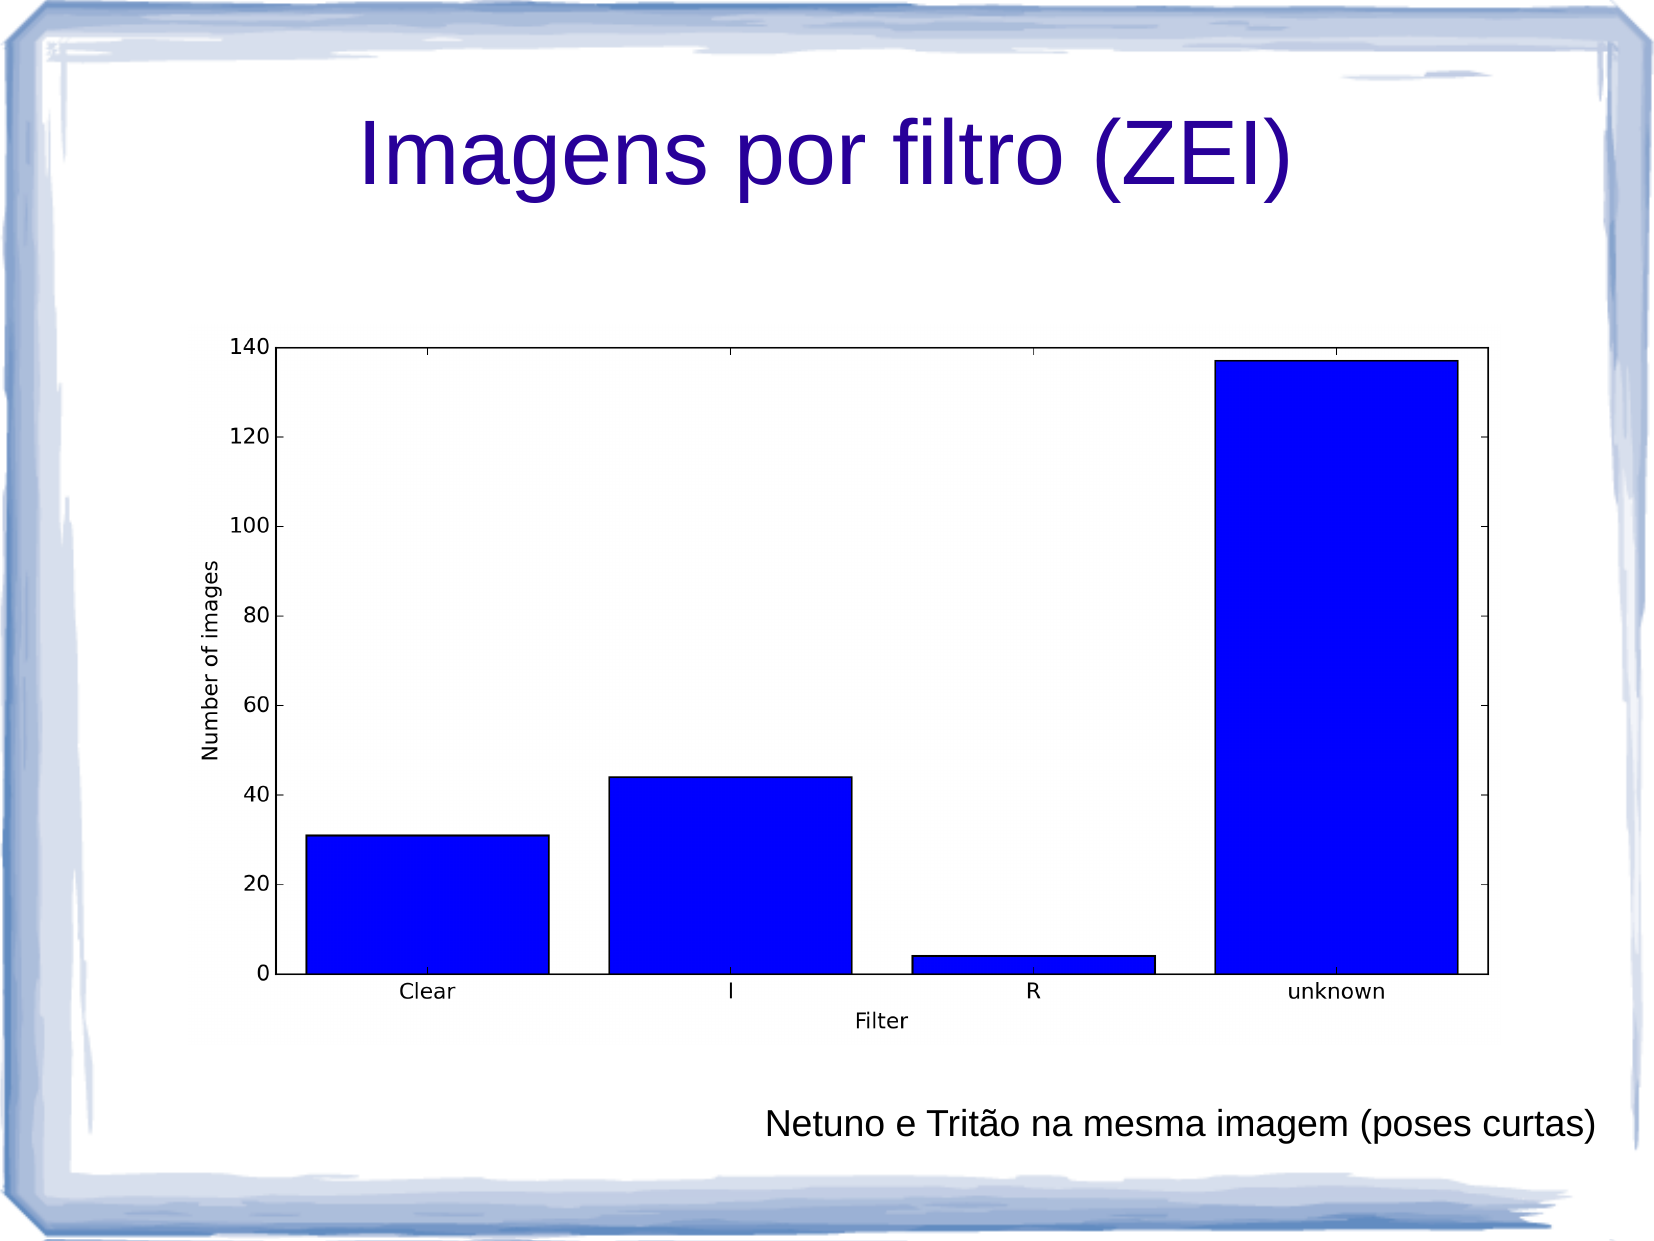

# Imagens por filtro (ZEI)
Netuno e Tritão na mesma imagem (poses curtas)